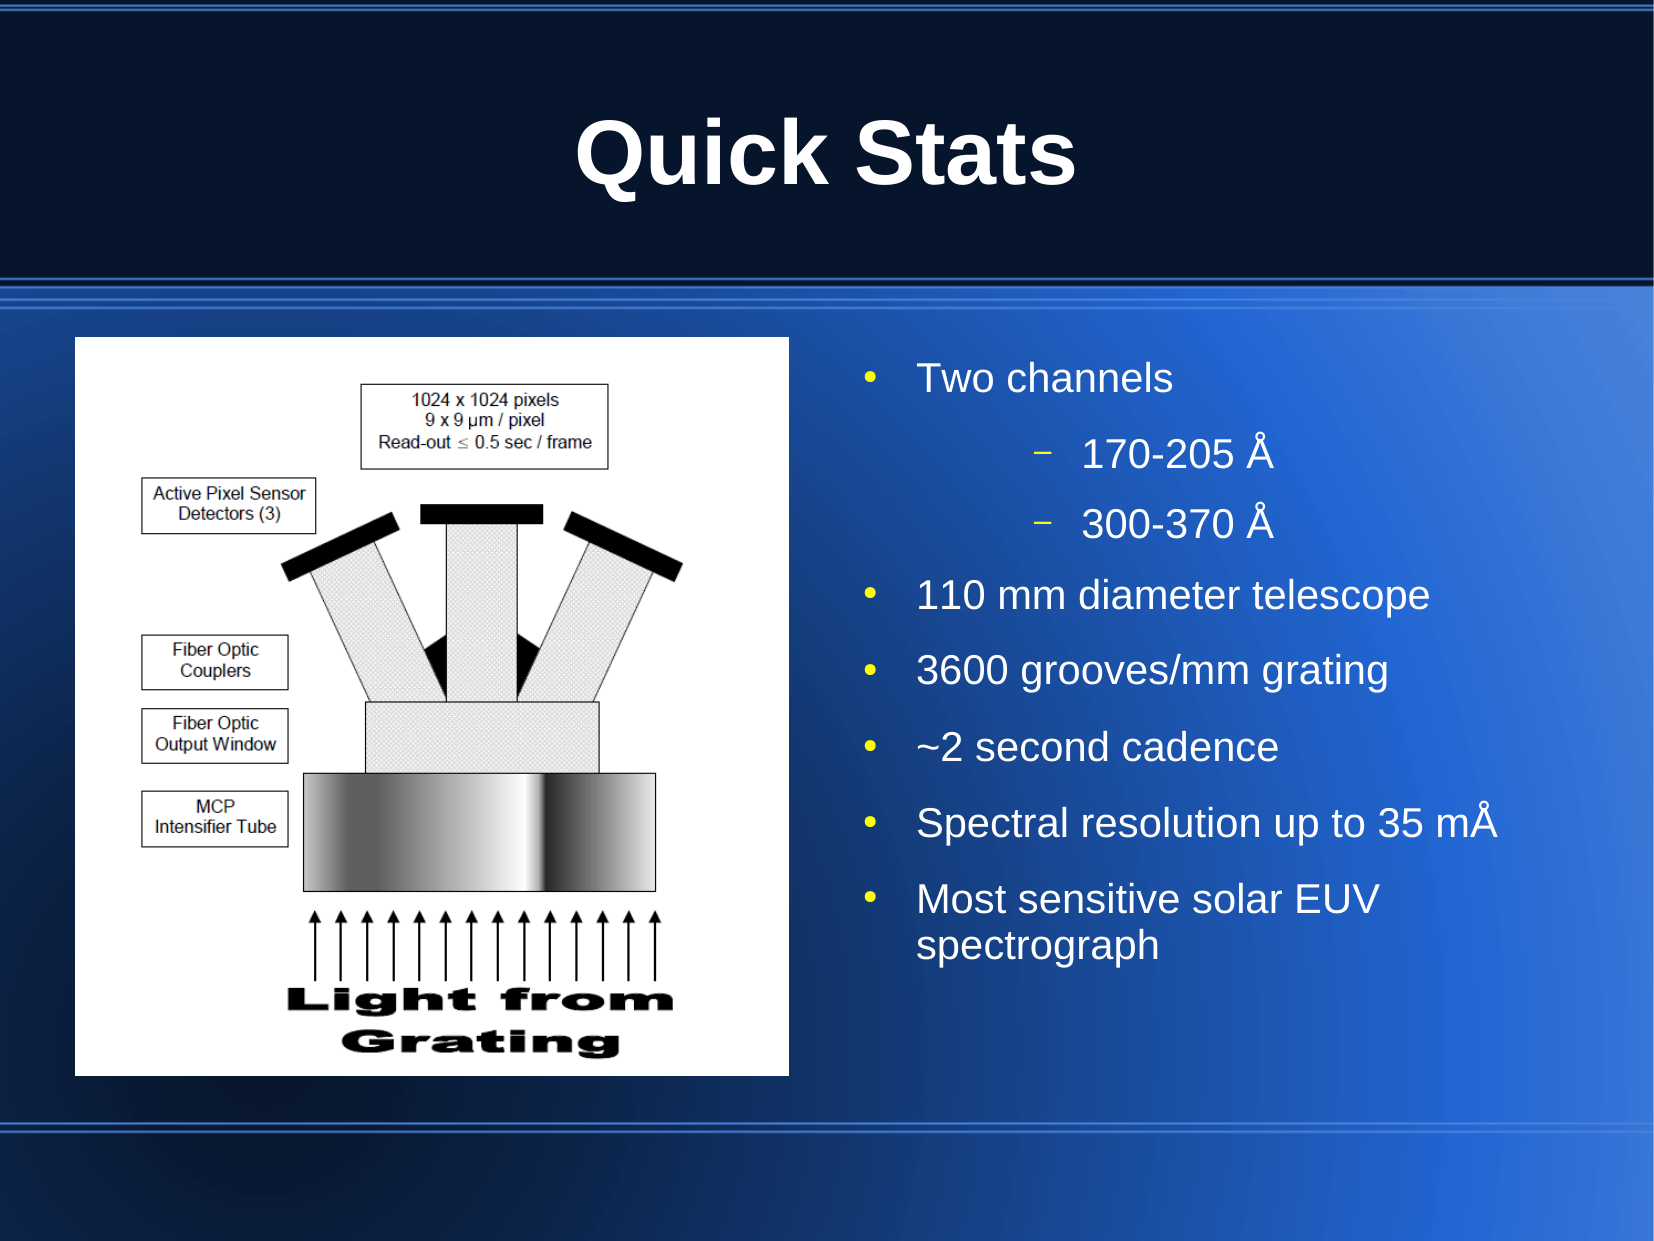

# Quick Stats
Two channels
170-205 Å
300-370 Å
110 mm diameter telescope
3600 grooves/mm grating
~2 second cadence
Spectral resolution up to 35 mÅ
Most sensitive solar EUV spectrograph